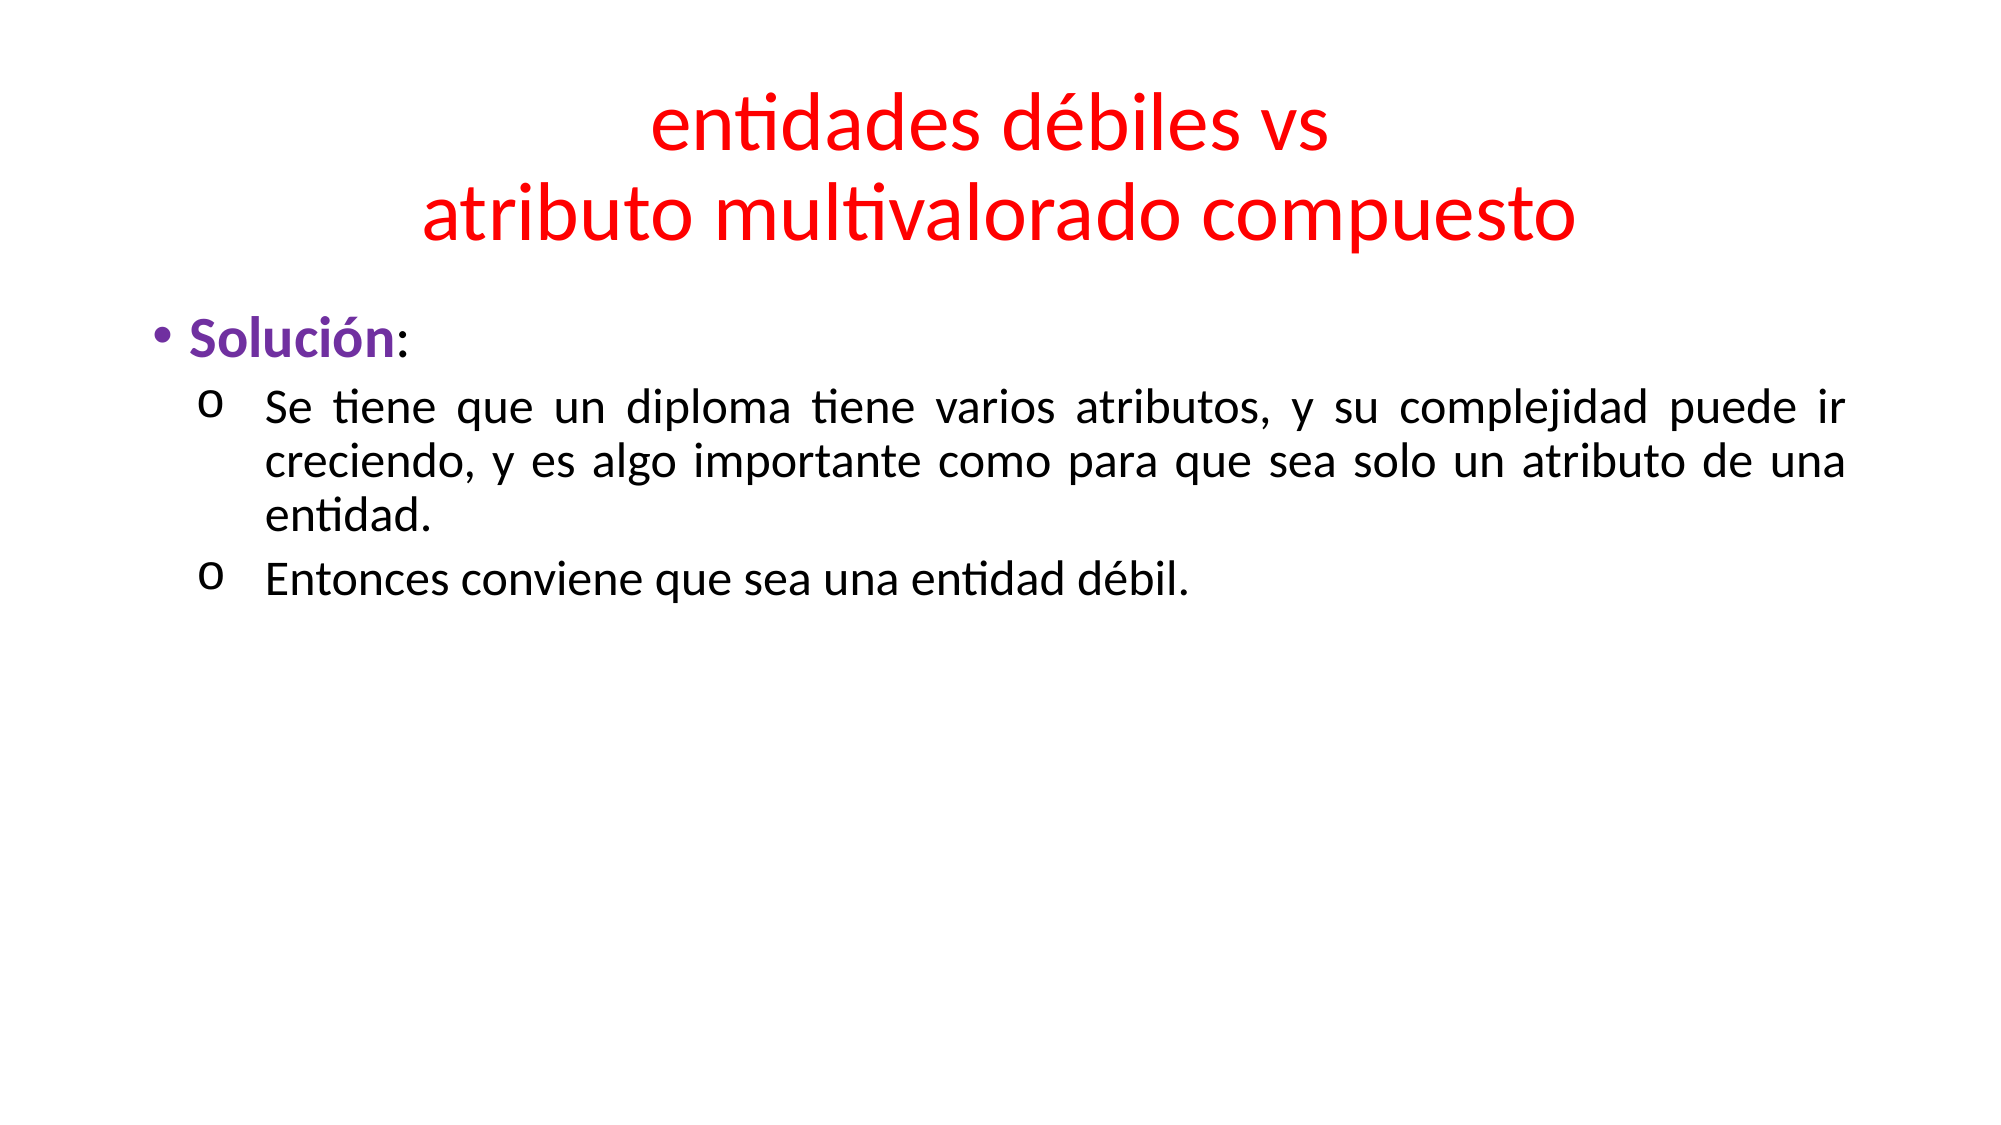

# entidades débiles vs atributo multivalorado compuesto
Solución:
Se tiene que un diploma tiene varios atributos, y su complejidad puede ir creciendo, y es algo importante como para que sea solo un atributo de una entidad.
Entonces conviene que sea una entidad débil.